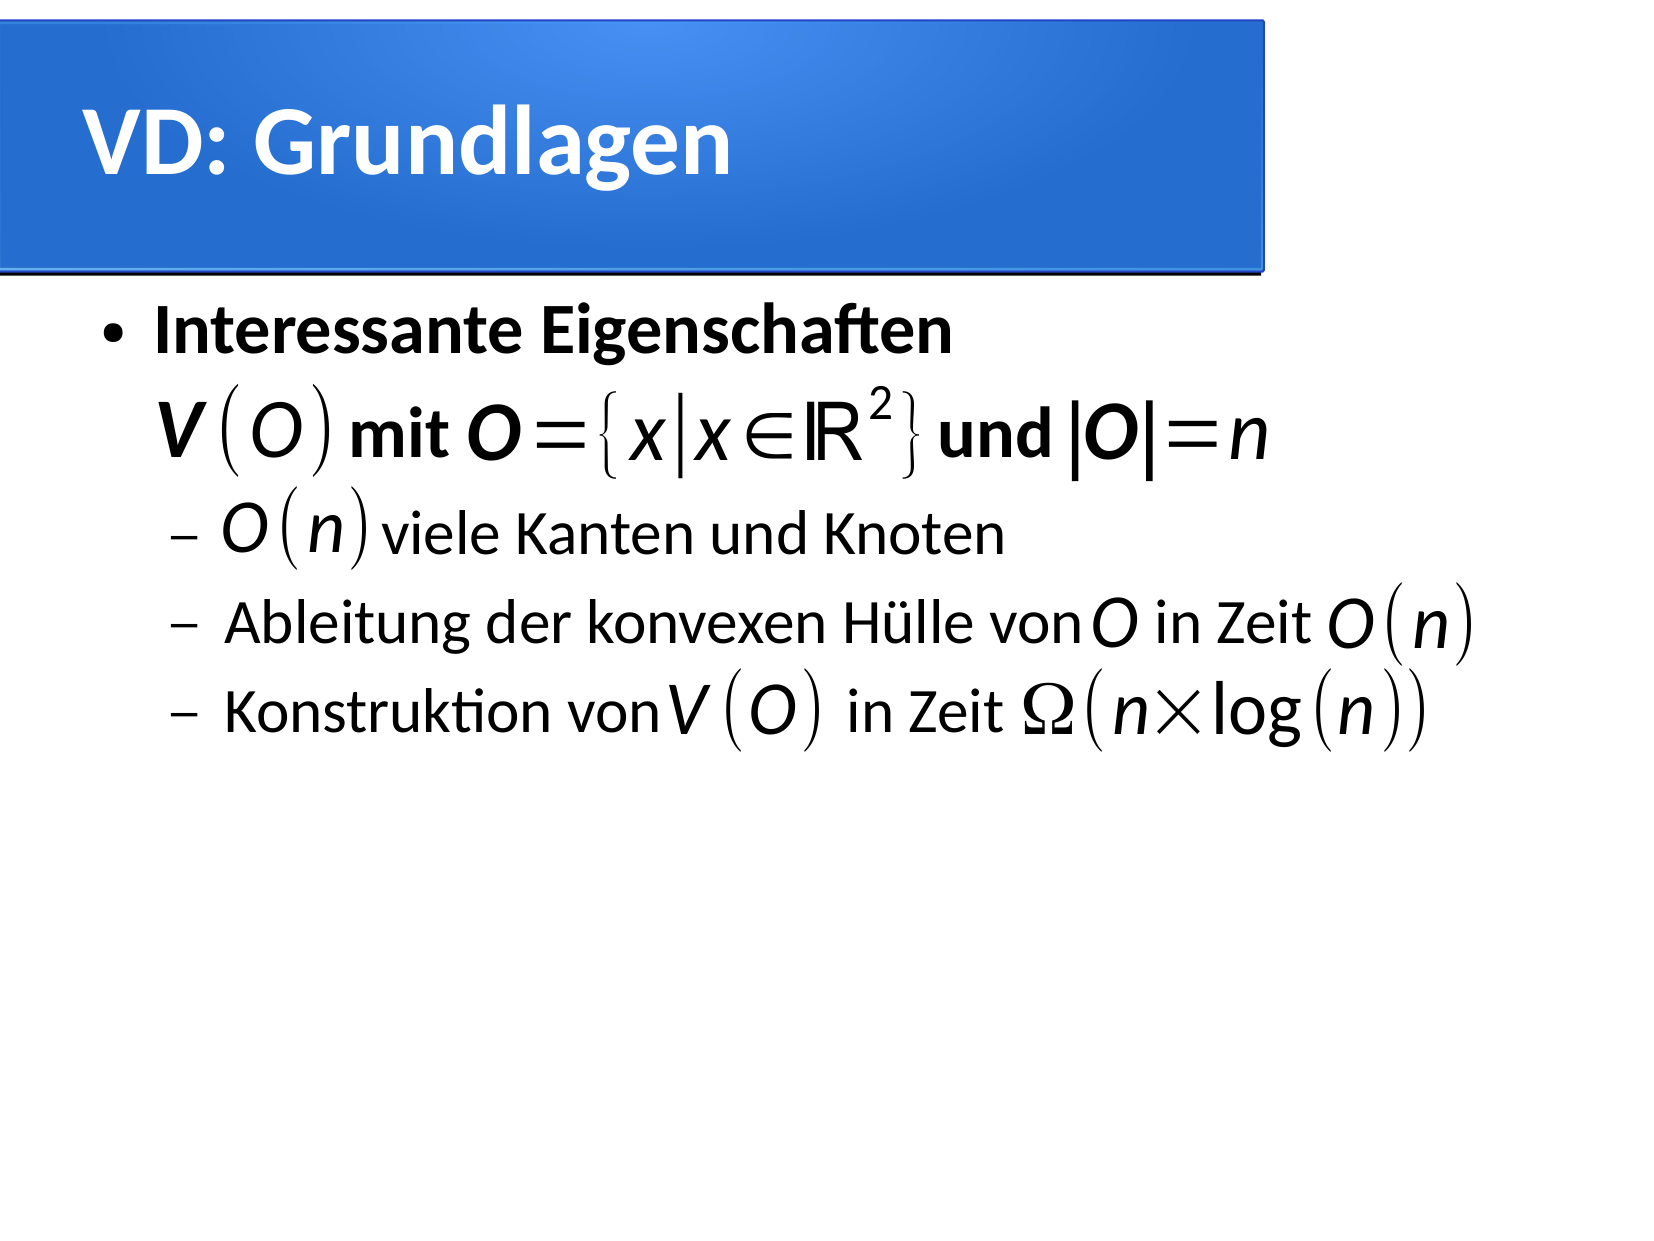

# VD: Grundlagen
Interessante Eigenschaften
 mit und
 viele Kanten und Knoten
Ableitung der konvexen Hülle von in Zeit
Konstruktion von in Zeit